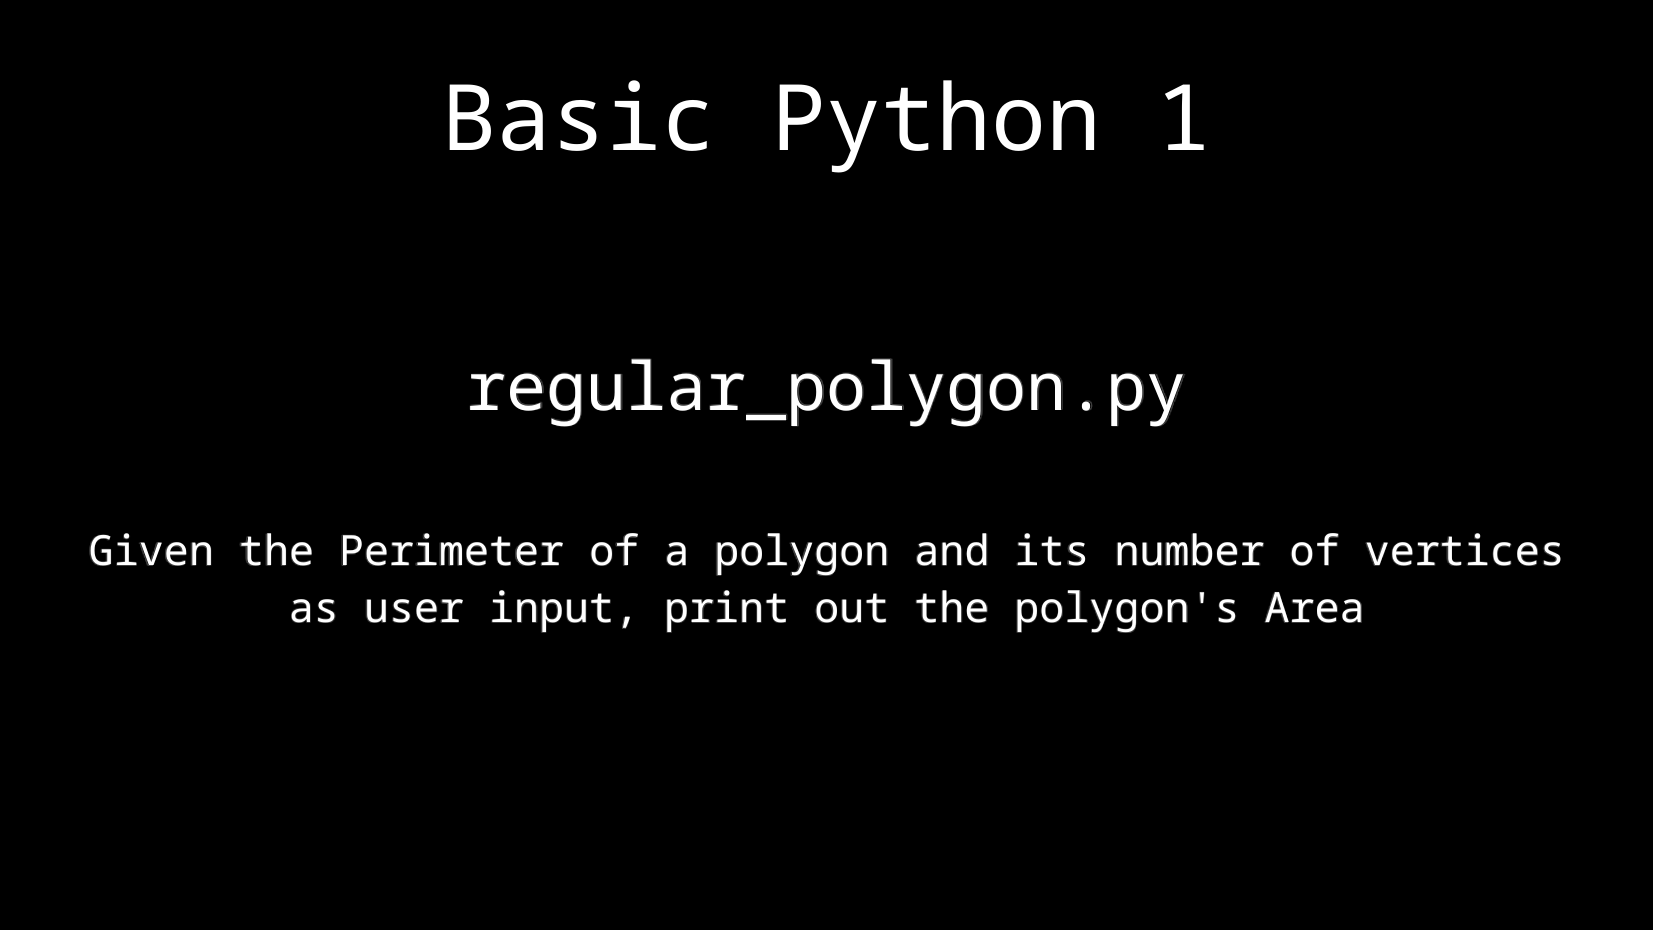

Basic Python 1
# regular_polygon.py
Given the Perimeter of a polygon and its number of vertices as user input, print out the polygon's Area